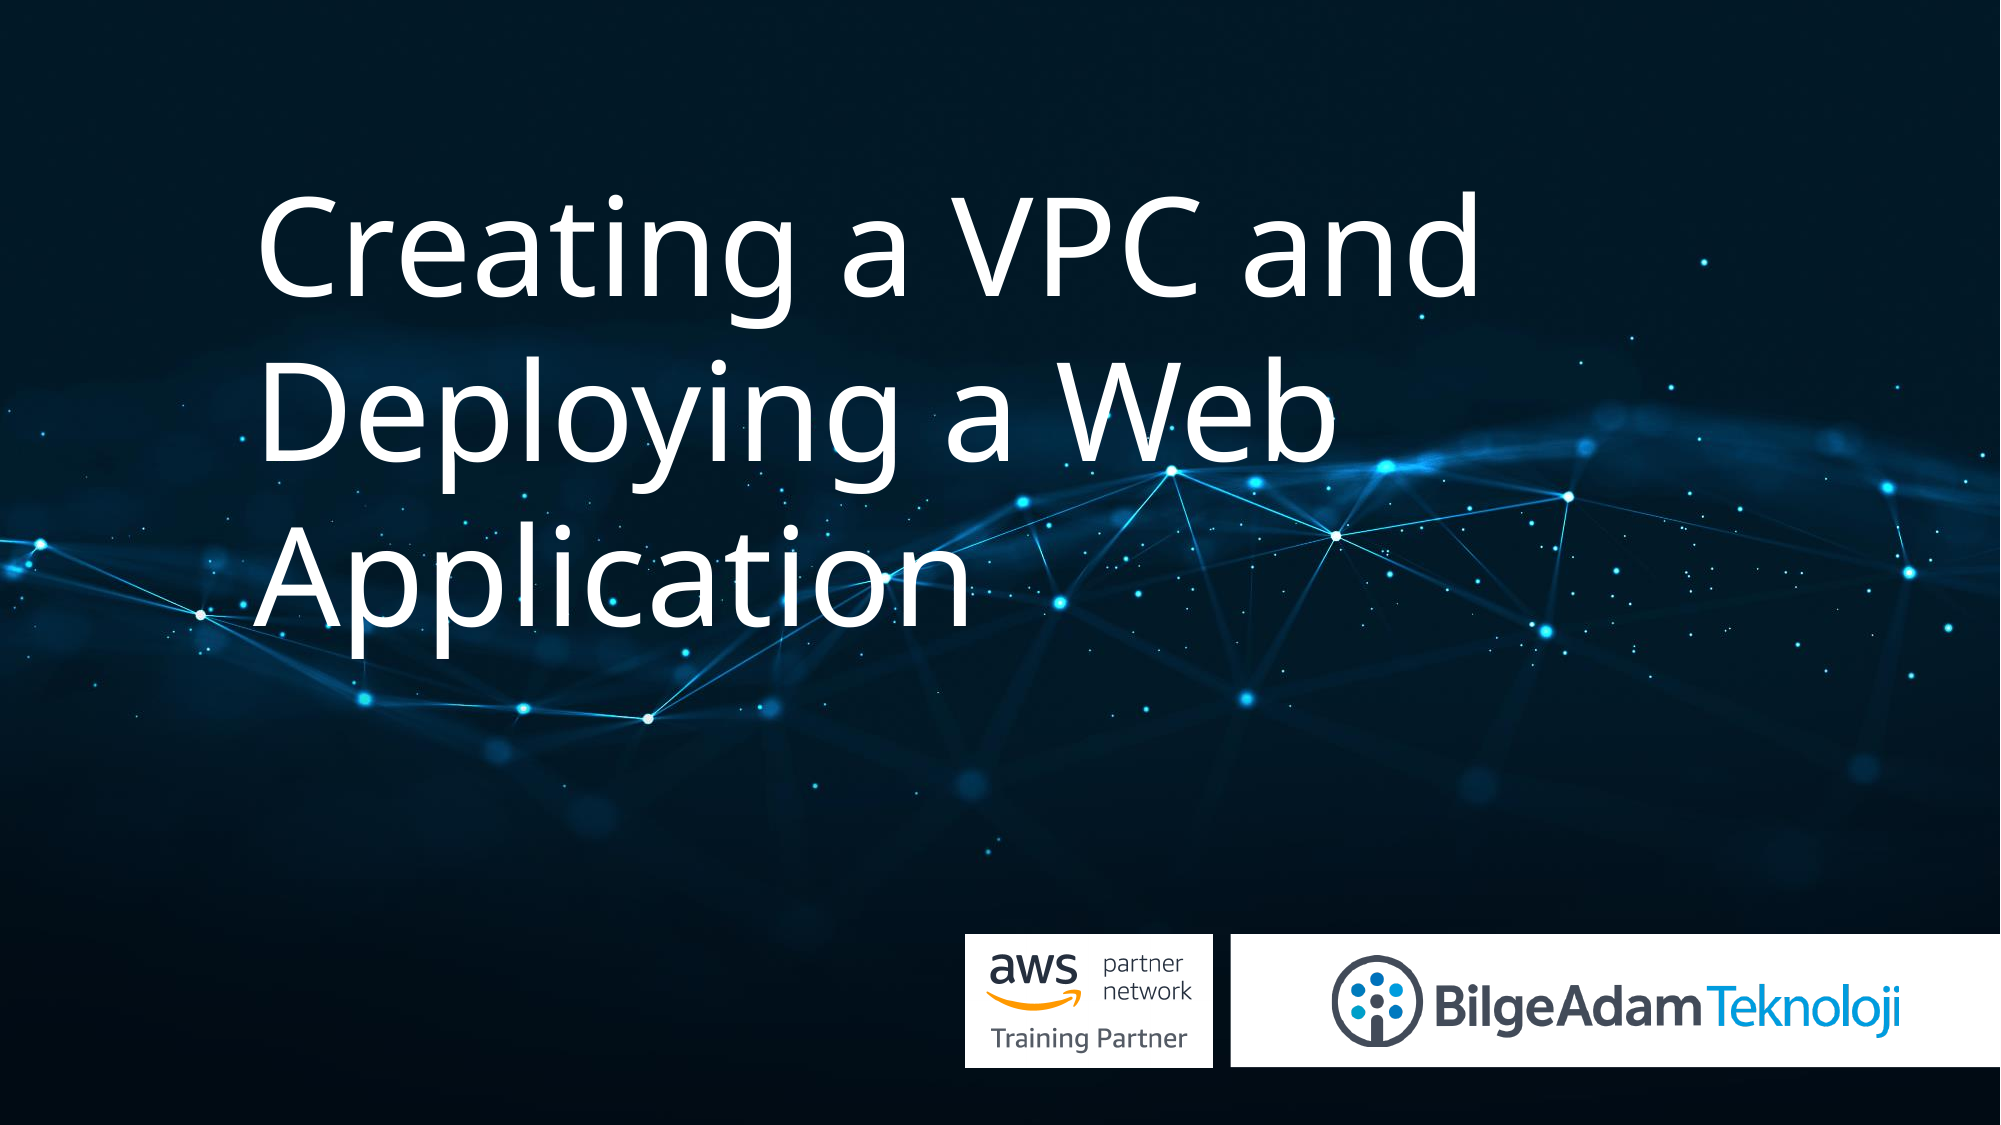

Creating a VPC and Deploying a Web Application